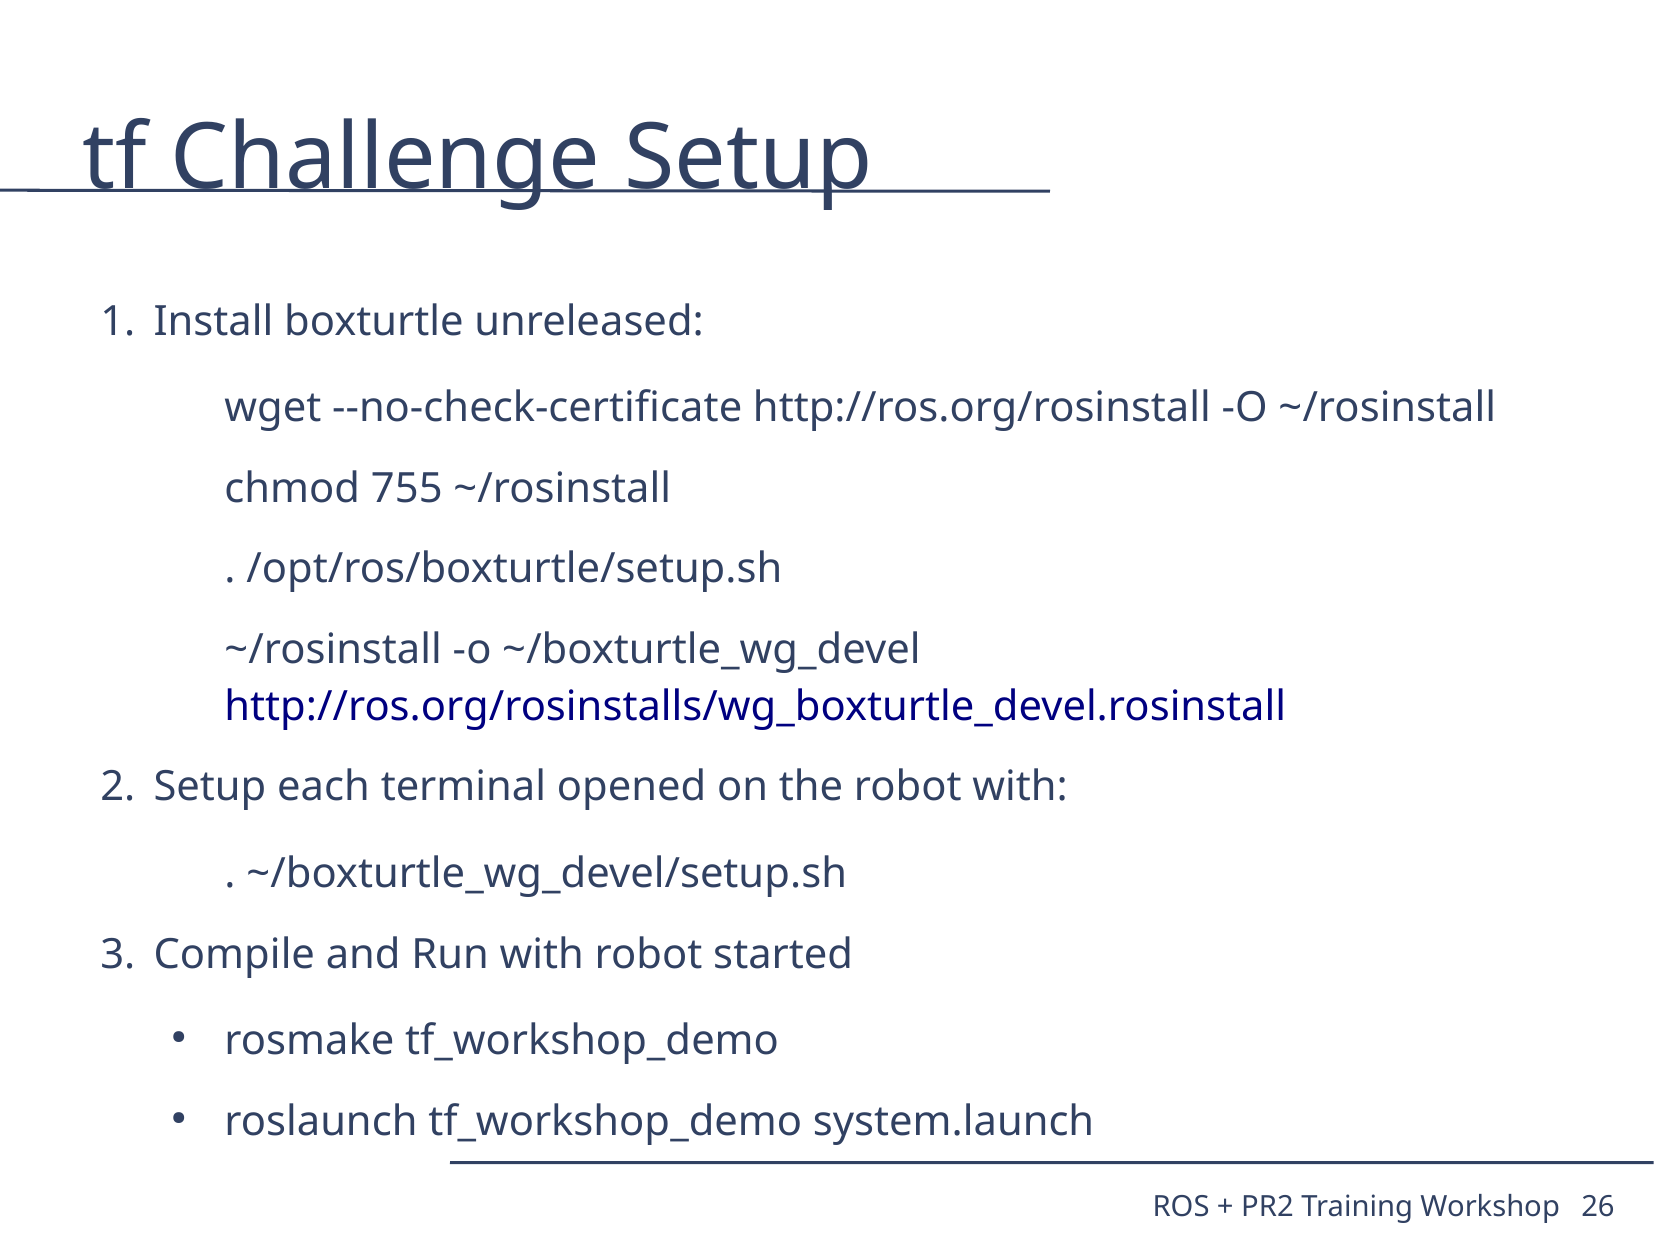

# tf Challenge Setup
Install boxturtle unreleased:
wget --no-check-certificate http://ros.org/rosinstall -O ~/rosinstall
chmod 755 ~/rosinstall
. /opt/ros/boxturtle/setup.sh
~/rosinstall -o ~/boxturtle_wg_devel http://ros.org/rosinstalls/wg_boxturtle_devel.rosinstall
Setup each terminal opened on the robot with:
. ~/boxturtle_wg_devel/setup.sh
Compile and Run with robot started
rosmake tf_workshop_demo
roslaunch tf_workshop_demo system.launch